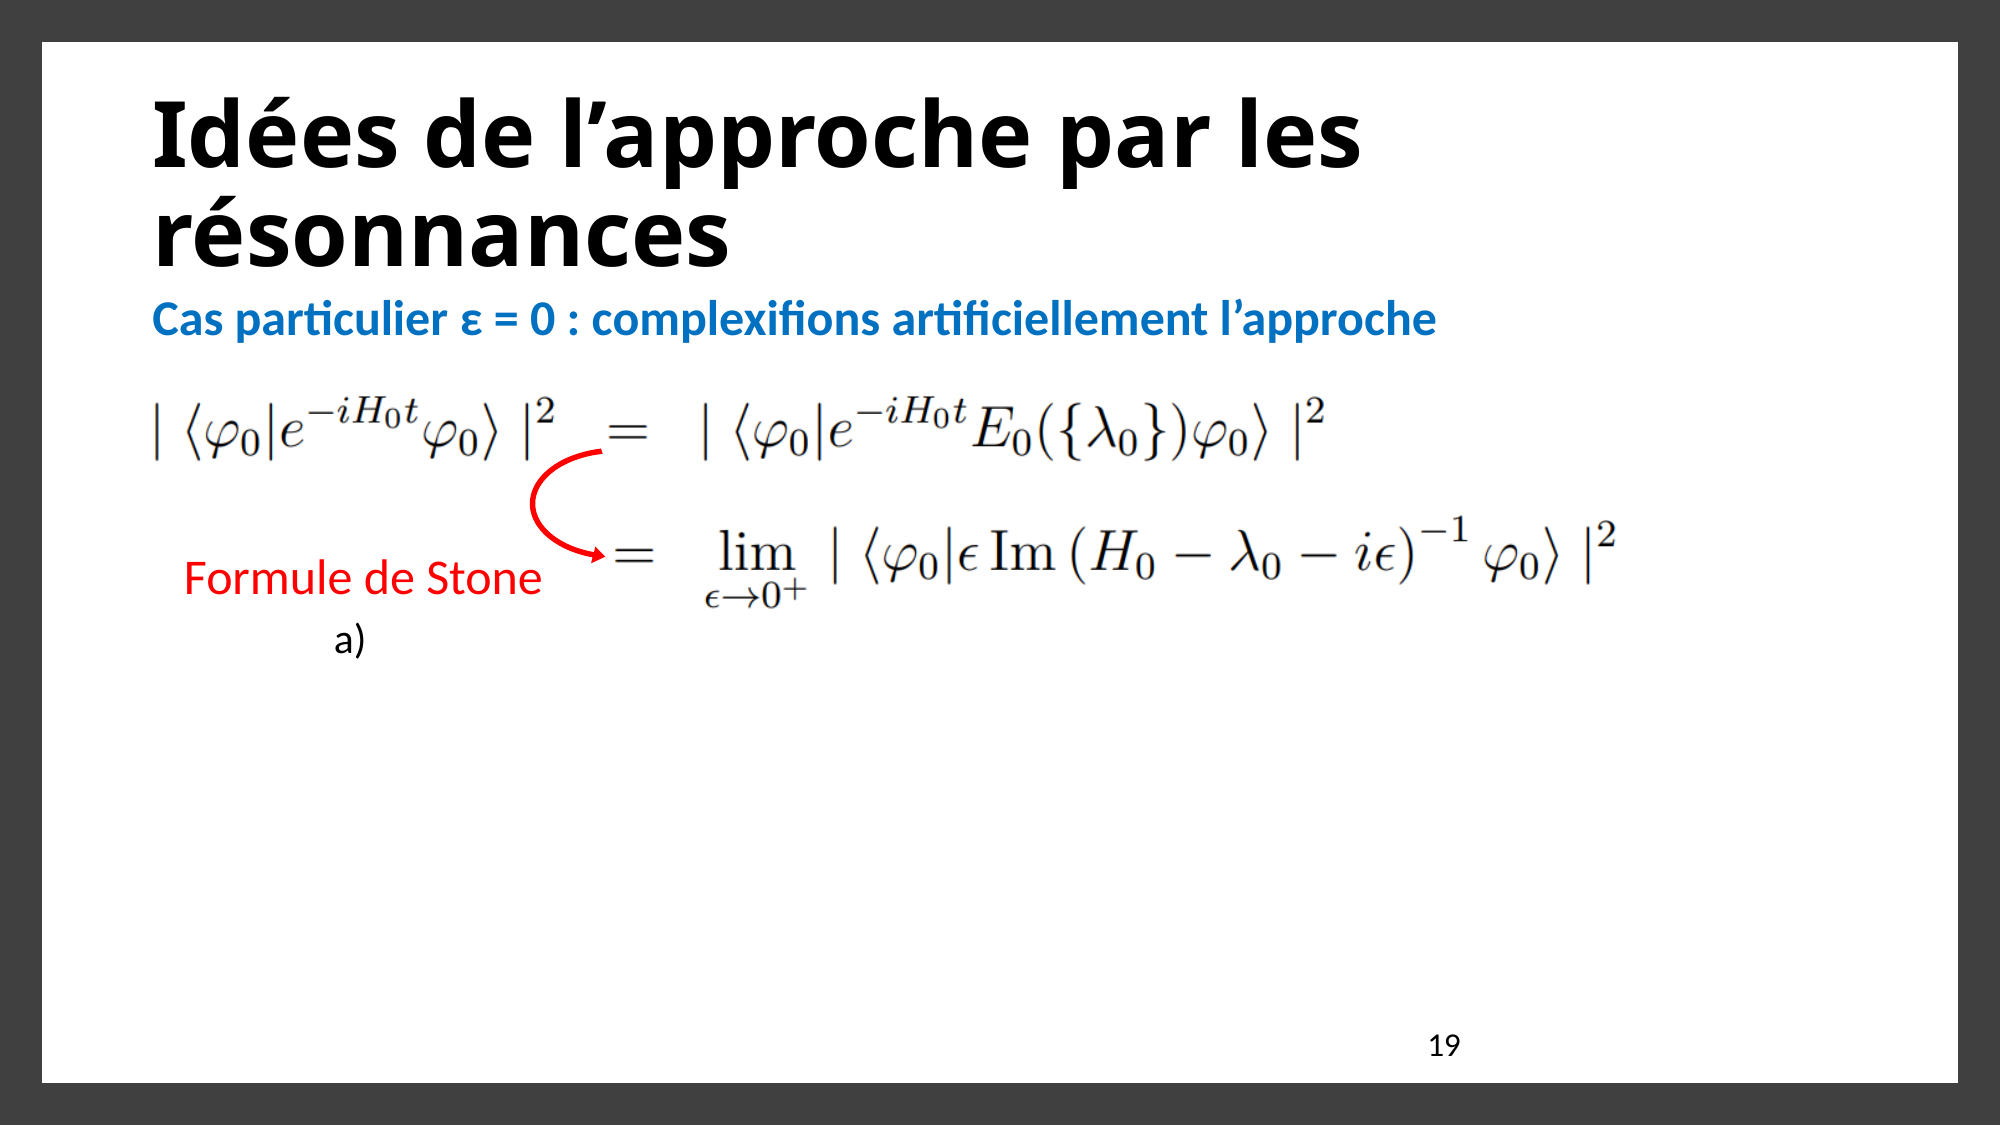

# Idées de l’approche par les résonnances
Cas particulier ε = 0 : complexifions artificiellement l’approche
Formule de Stone
19